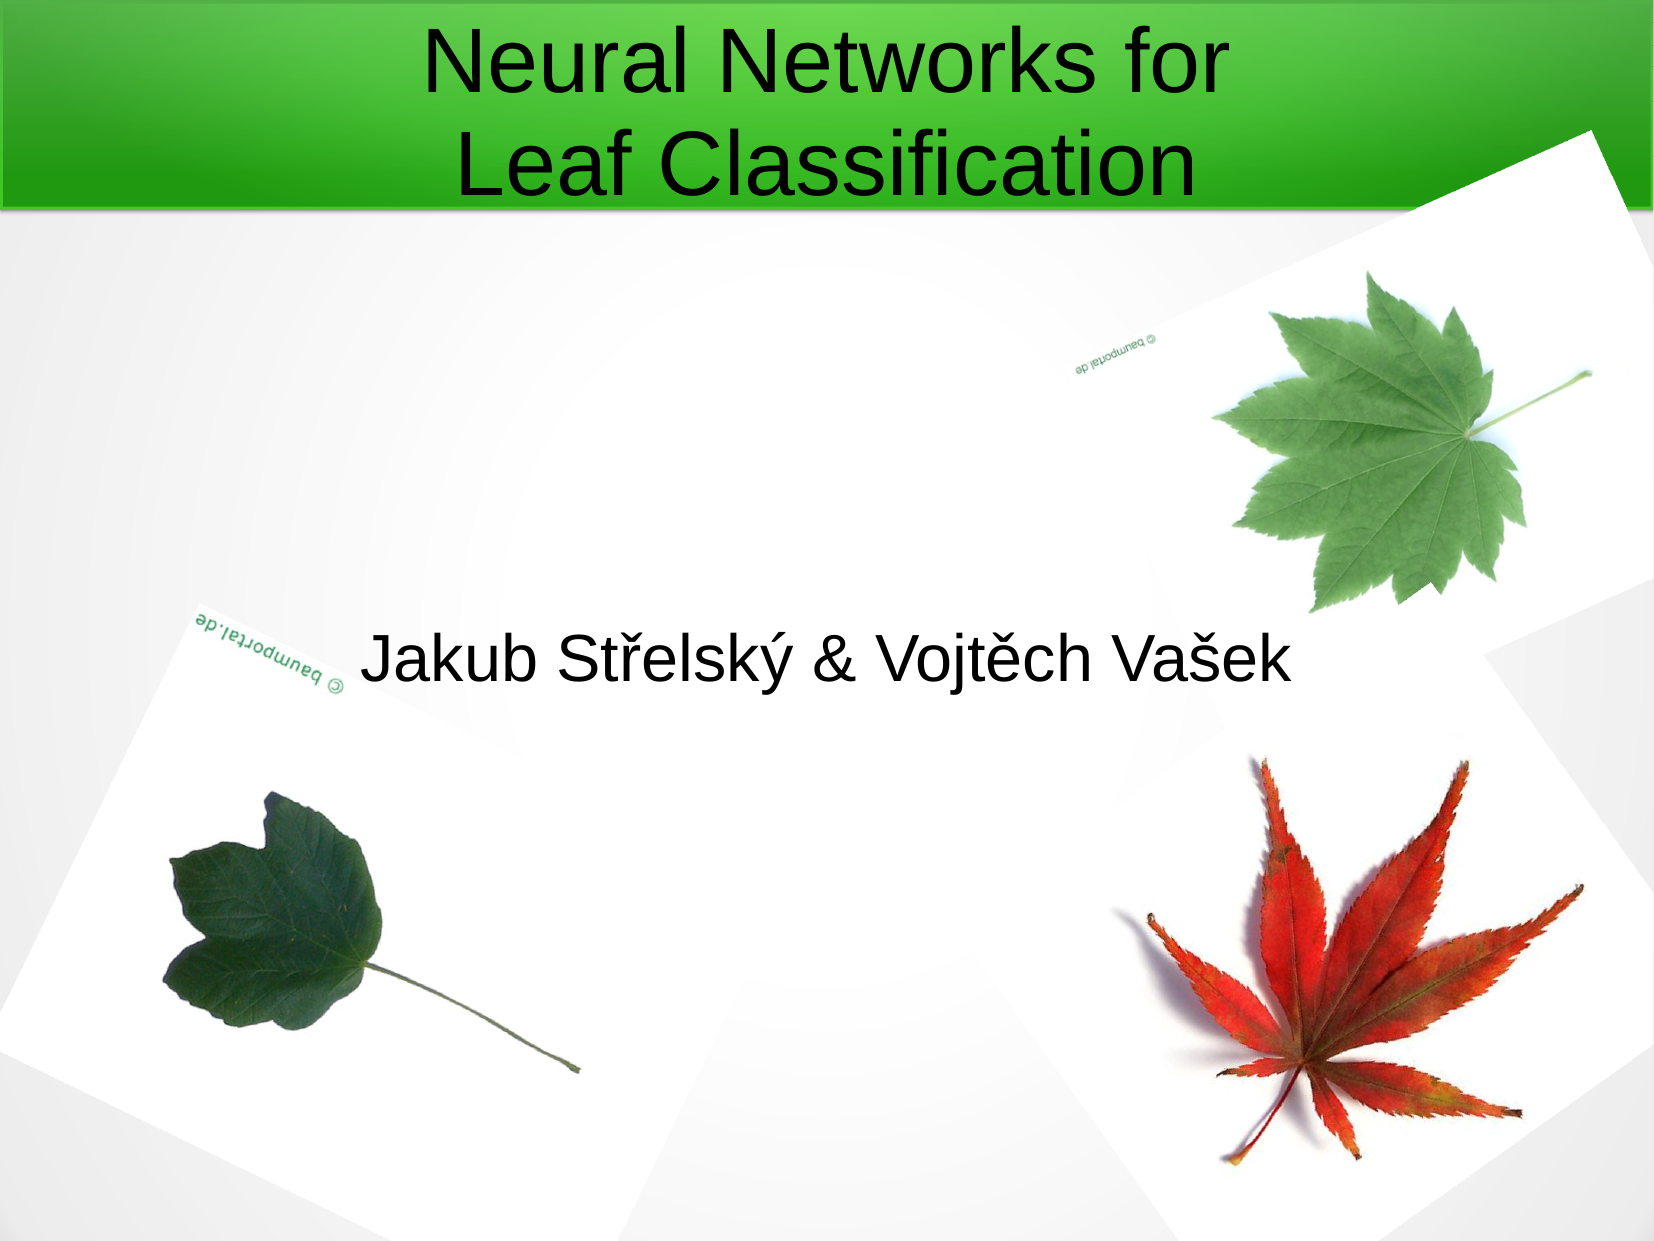

# Neural Networks for Leaf Classification
Jakub Střelský & Vojtěch Vašek